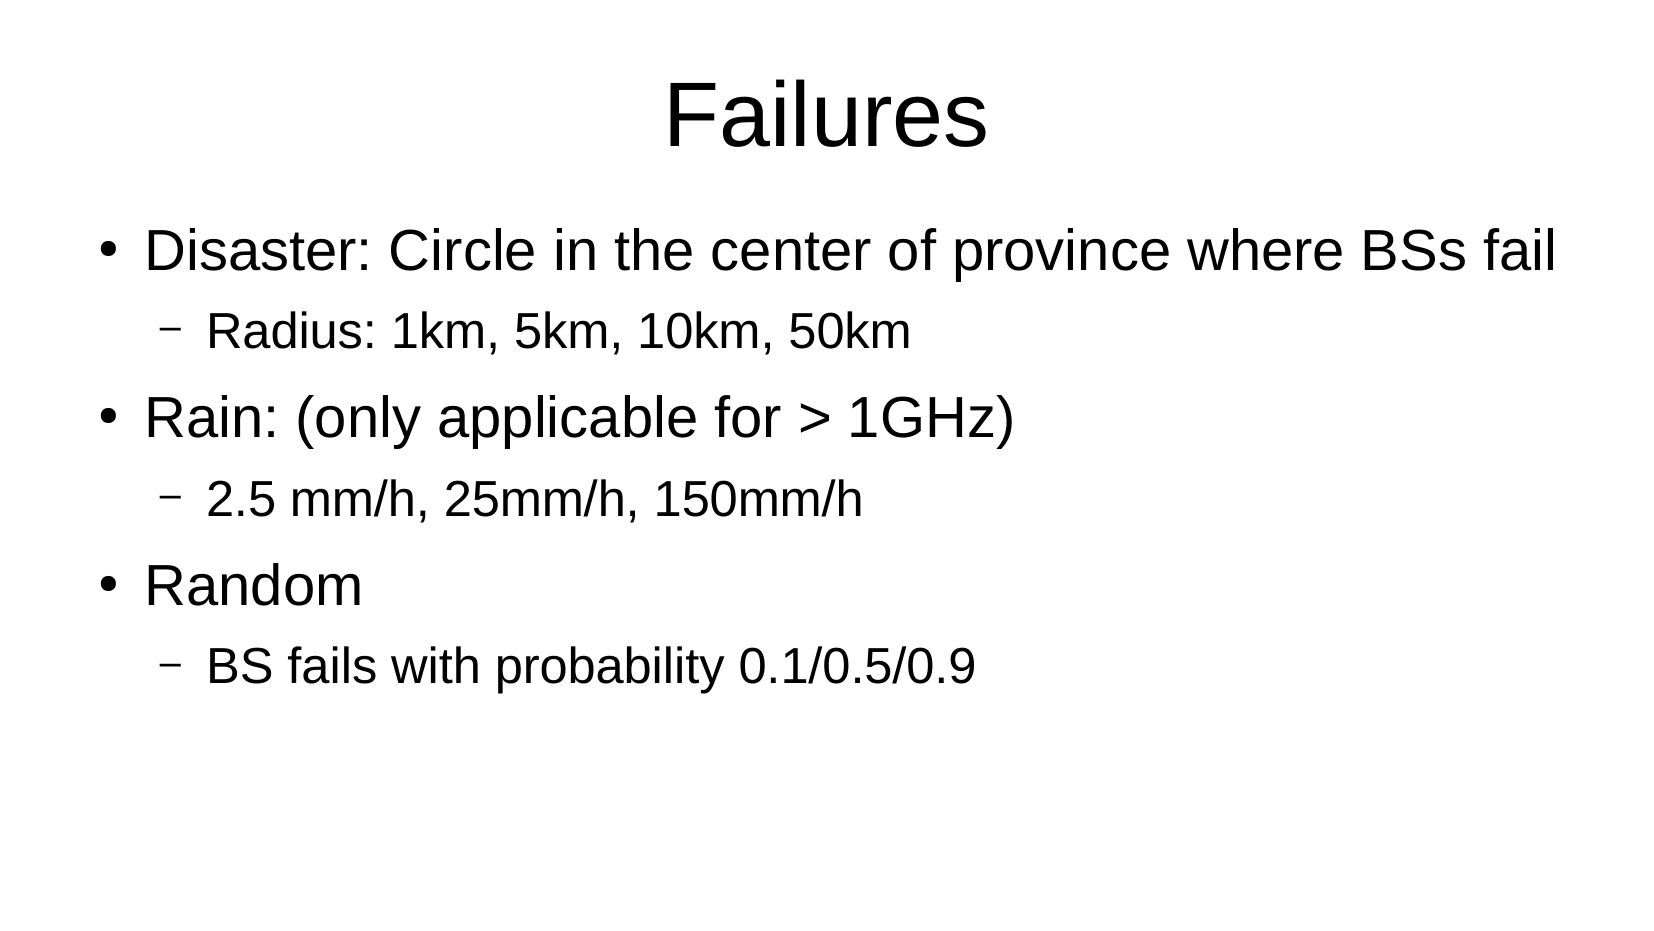

# Failures
Disaster: Circle in the center of province where BSs fail
Radius: 1km, 5km, 10km, 50km
Rain: (only applicable for > 1GHz)
2.5 mm/h, 25mm/h, 150mm/h
Random
BS fails with probability 0.1/0.5/0.9